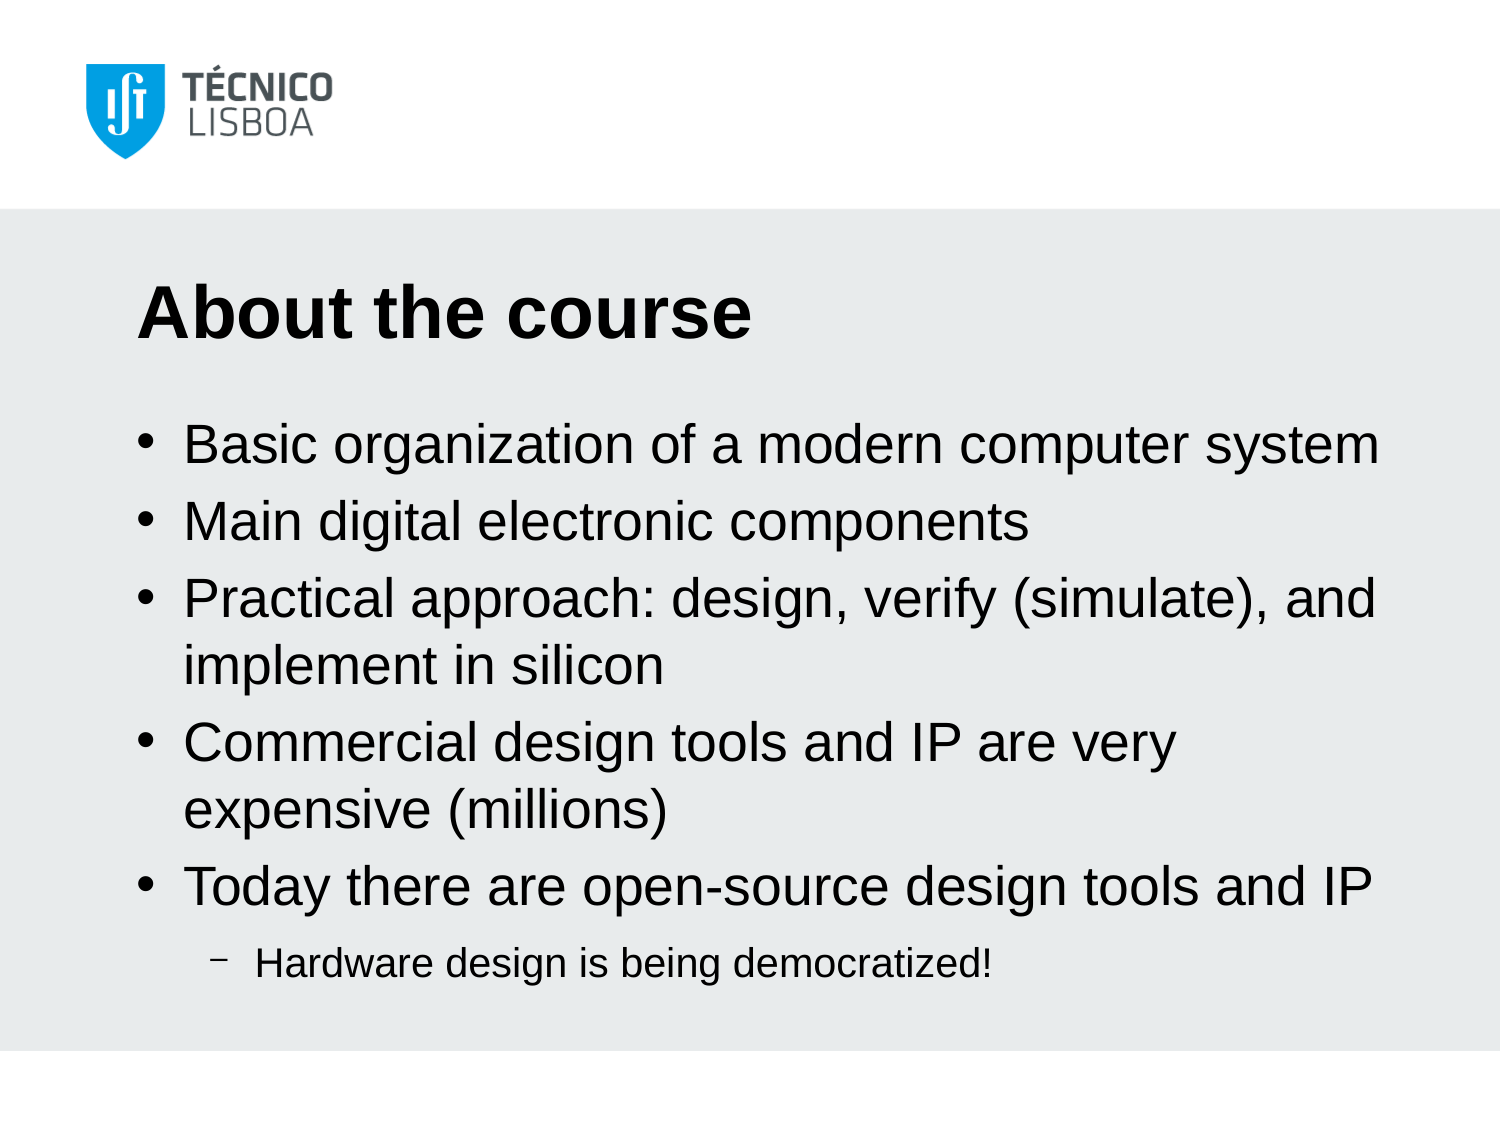

# About the course
Basic organization of a modern computer system
Main digital electronic components
Practical approach: design, verify (simulate), and implement in silicon
Commercial design tools and IP are very expensive (millions)
Today there are open-source design tools and IP
Hardware design is being democratized!